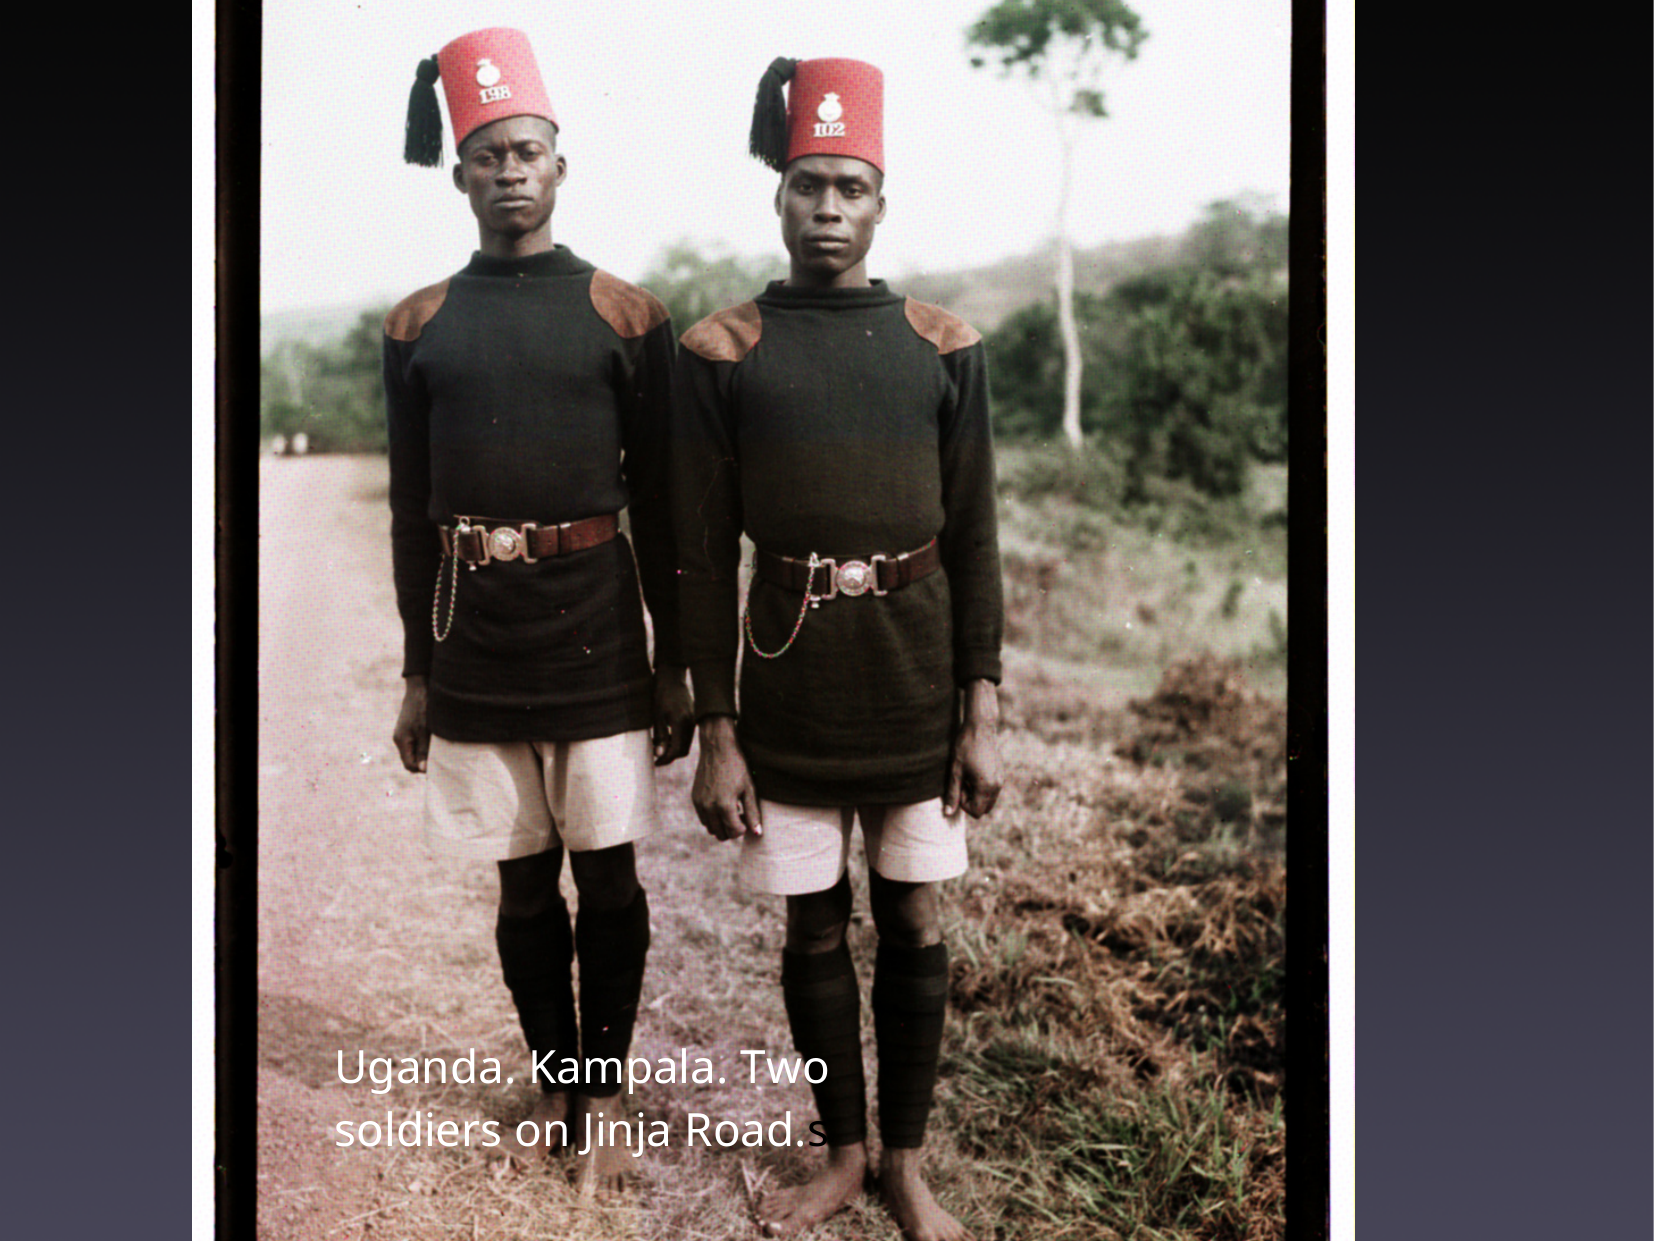

# Uganda. Kampala. Two soldiers on Jinja Road.s